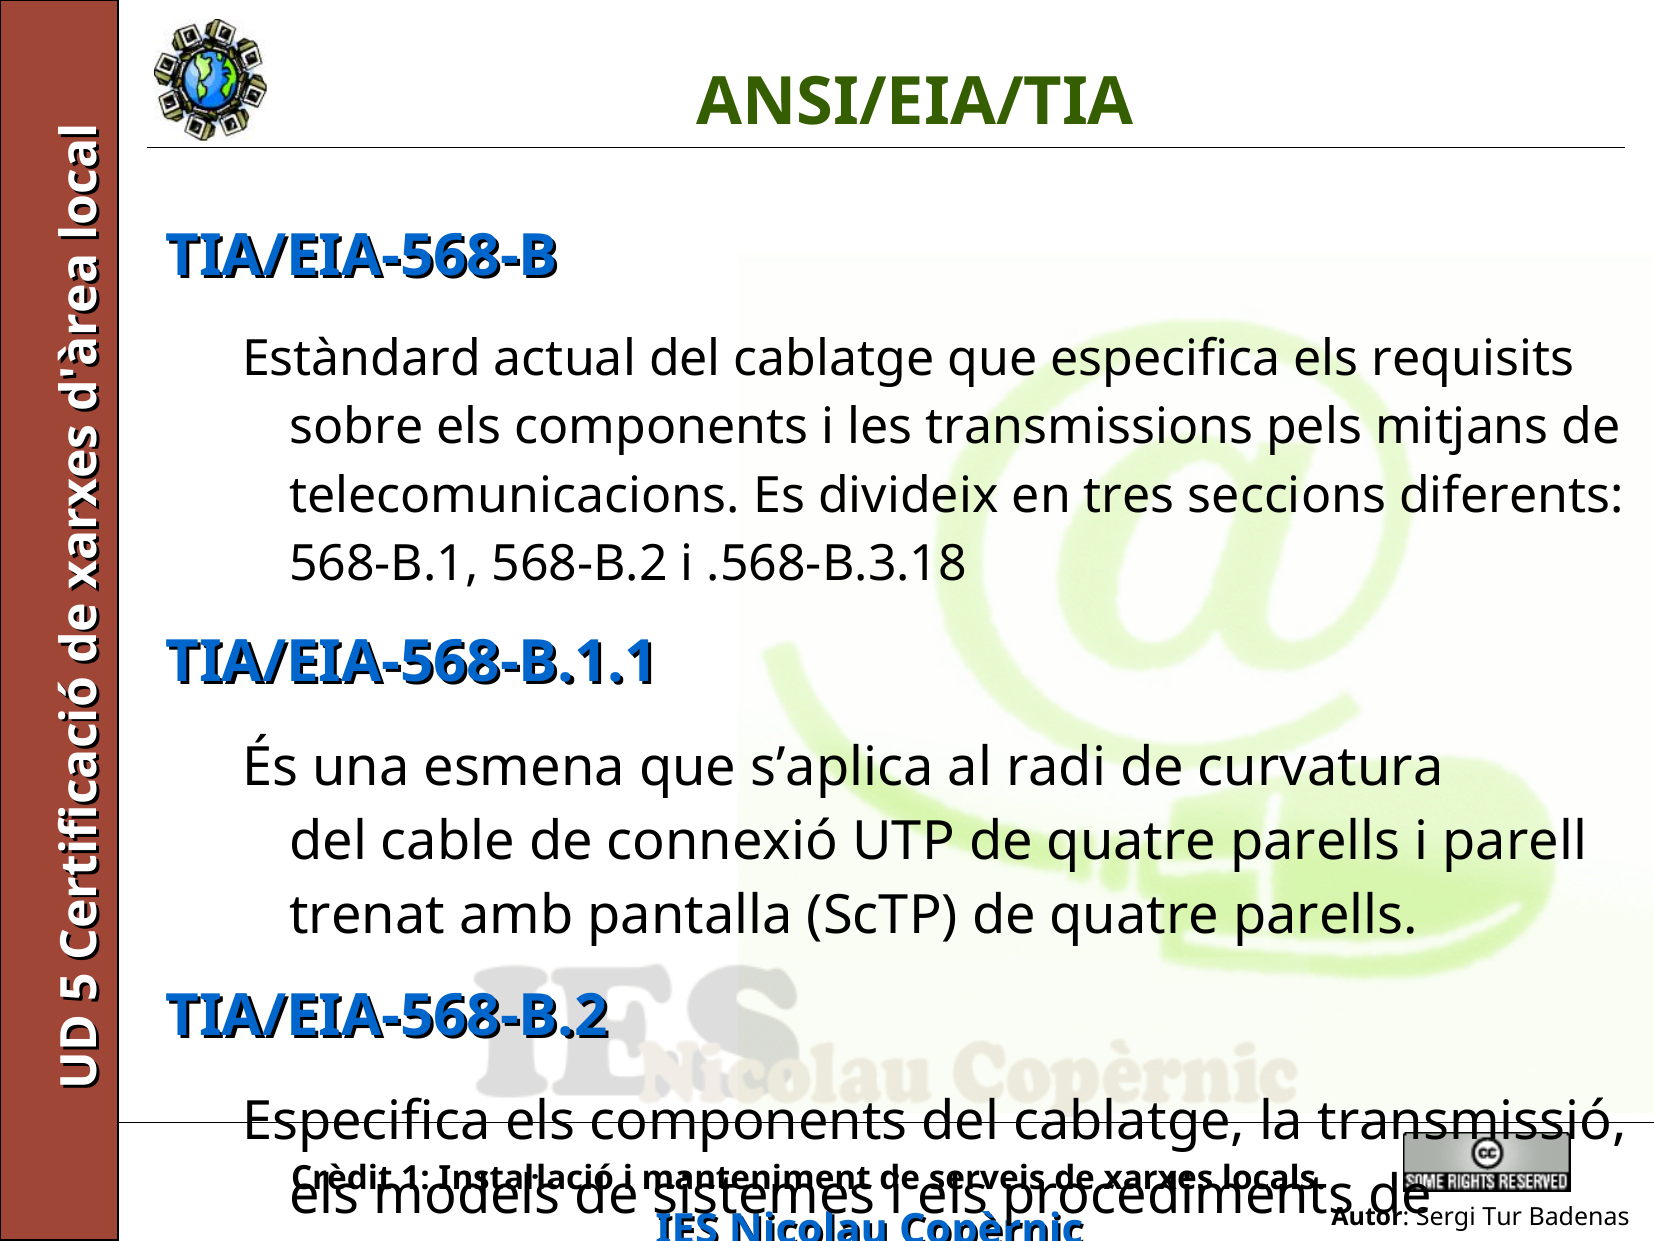

# ANSI/EIA/TIA
TIA/EIA-568-B
Estàndard actual del cablatge que especifica els requisits sobre els components i les transmissions pels mitjans de telecomunicacions. Es divideix en tres seccions diferents: 568-B.1, 568-B.2 i .568-B.3.18
TIA/EIA-568-B.1.1
És una esmena que s’aplica al radi de curvatura del cable de connexió UTP de quatre parells i parell trenat amb pantalla (ScTP) de quatre parells.
TIA/EIA-568-B.2
Especifica els components del cablatge, la transmissió, els models de sistemes i els procediments de mesura necessaris per a la verificació del cablatge de parell trenat.